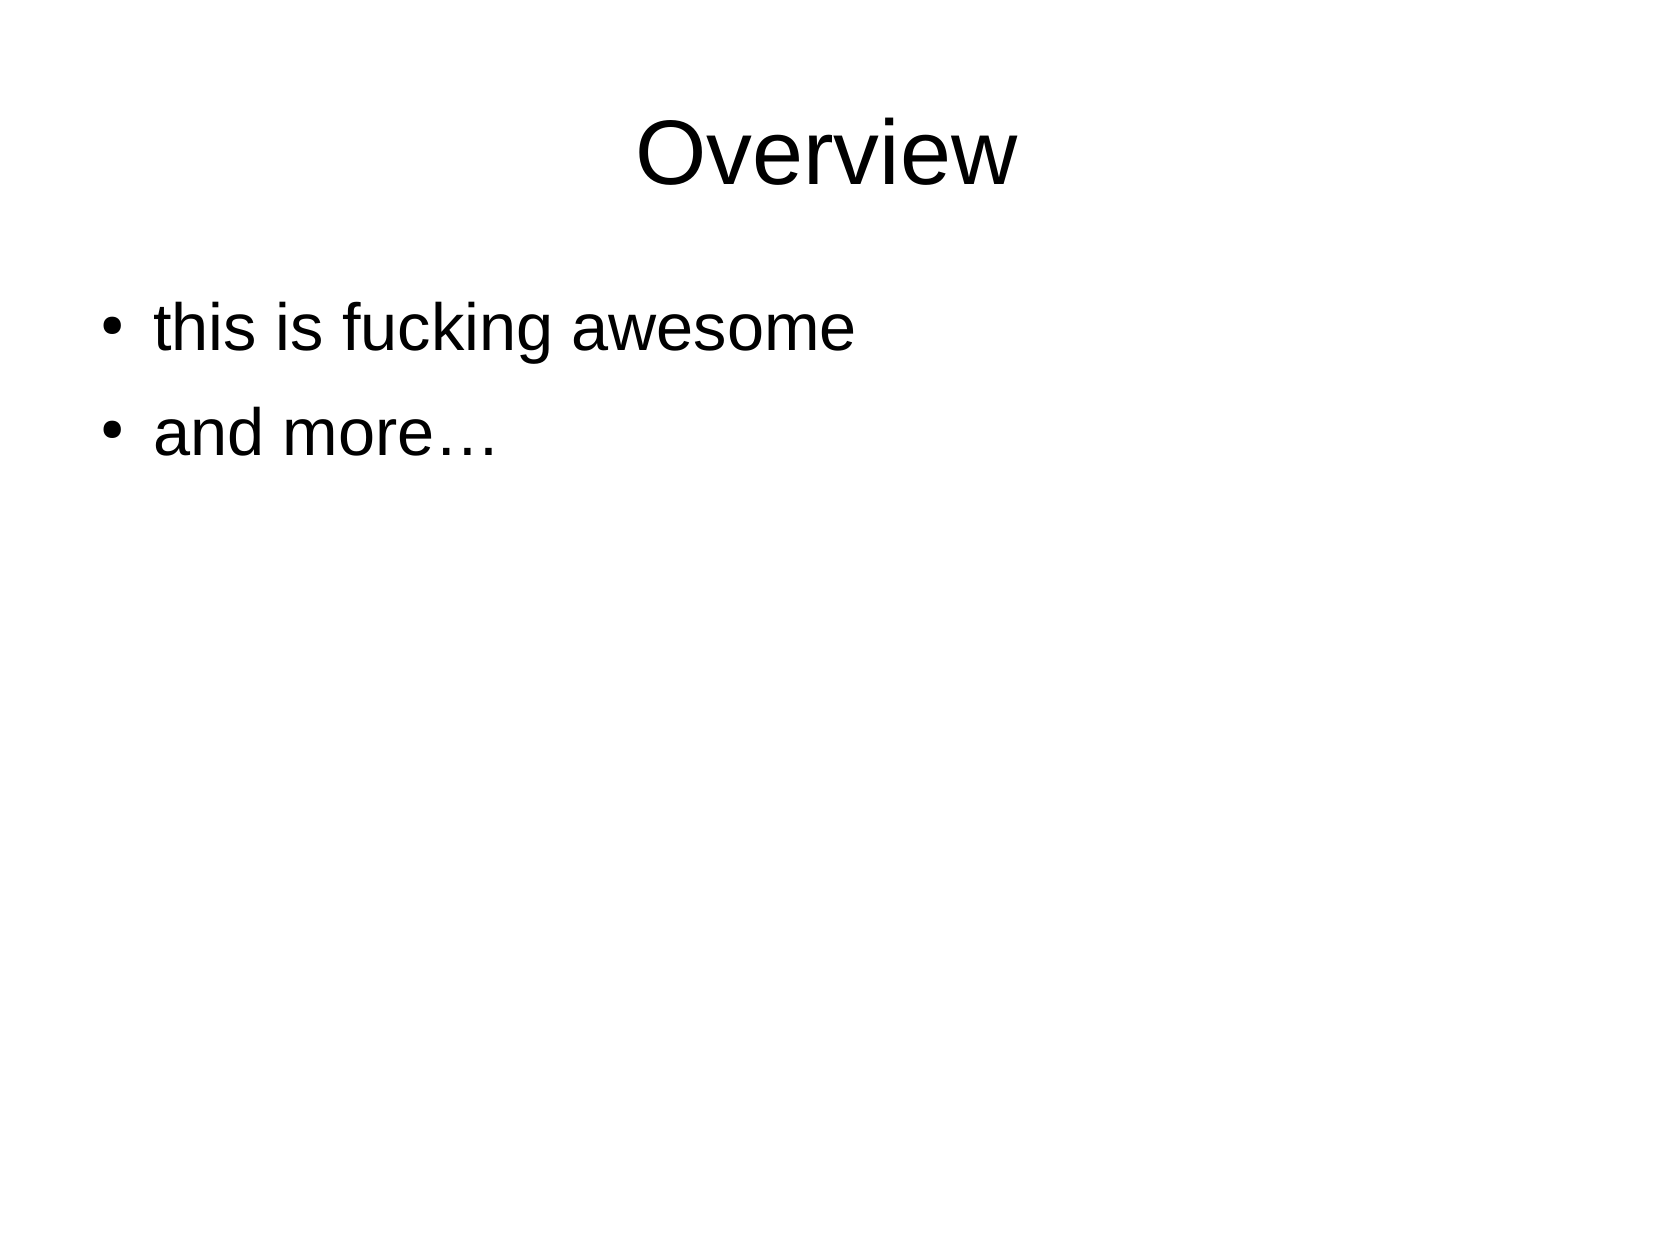

# Overview
this is fucking awesome
and more…